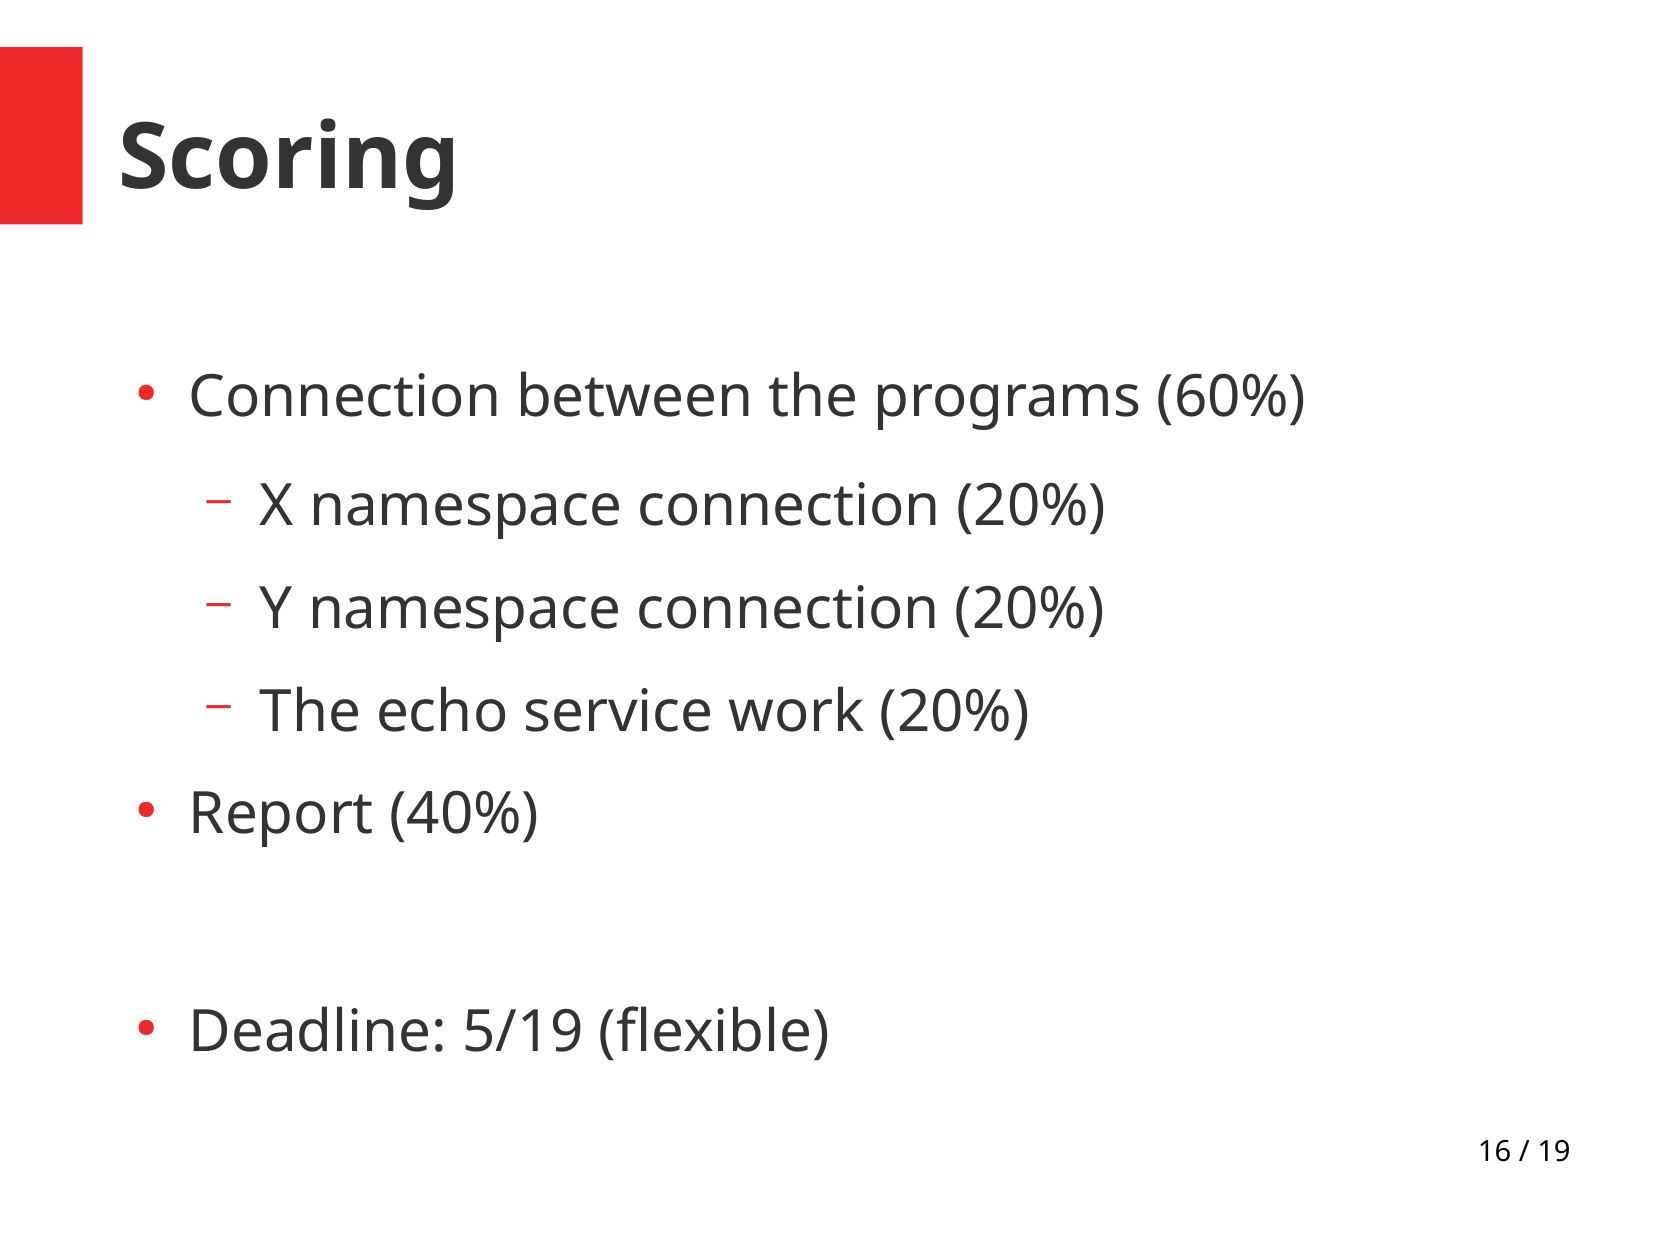

# Scoring
Connection between the programs (60%)
X namespace connection (20%)
Y namespace connection (20%)
The echo service work (20%)
Report (40%)
Deadline: 5/19 (flexible)
16